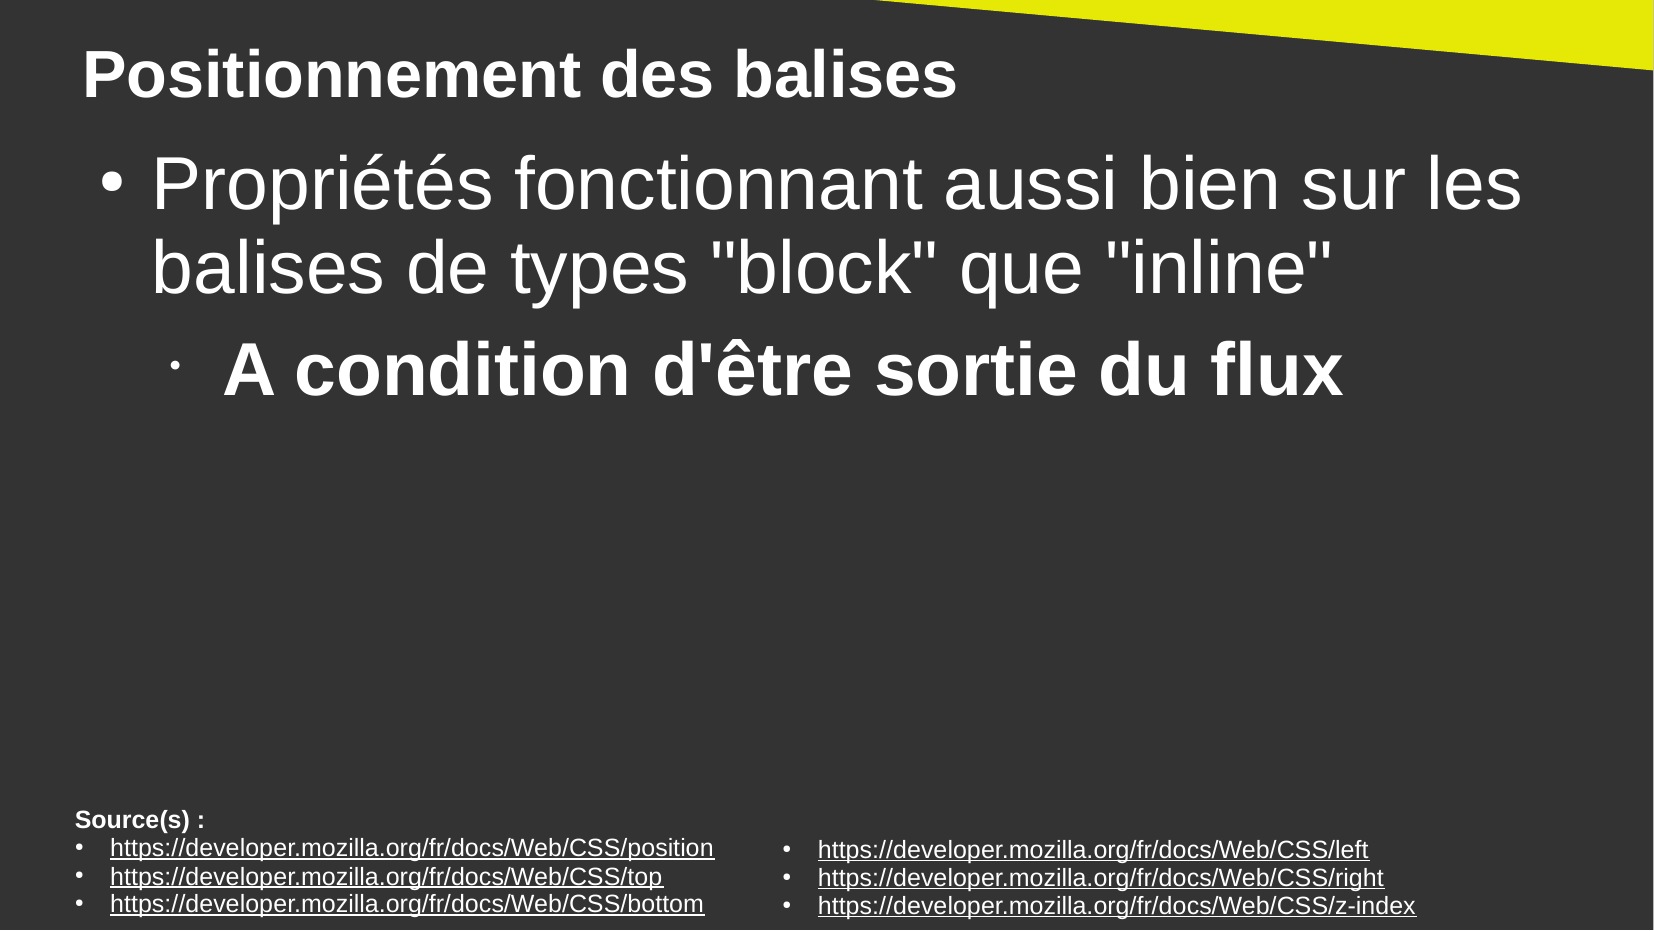

# Positionnement des balises
Propriétés fonctionnant aussi bien sur les balises de types "block" que "inline"
A condition d'être sortie du flux
Source(s) :
https://developer.mozilla.org/fr/docs/Web/CSS/position
https://developer.mozilla.org/fr/docs/Web/CSS/top
https://developer.mozilla.org/fr/docs/Web/CSS/bottom
https://developer.mozilla.org/fr/docs/Web/CSS/left
https://developer.mozilla.org/fr/docs/Web/CSS/right
https://developer.mozilla.org/fr/docs/Web/CSS/z-index